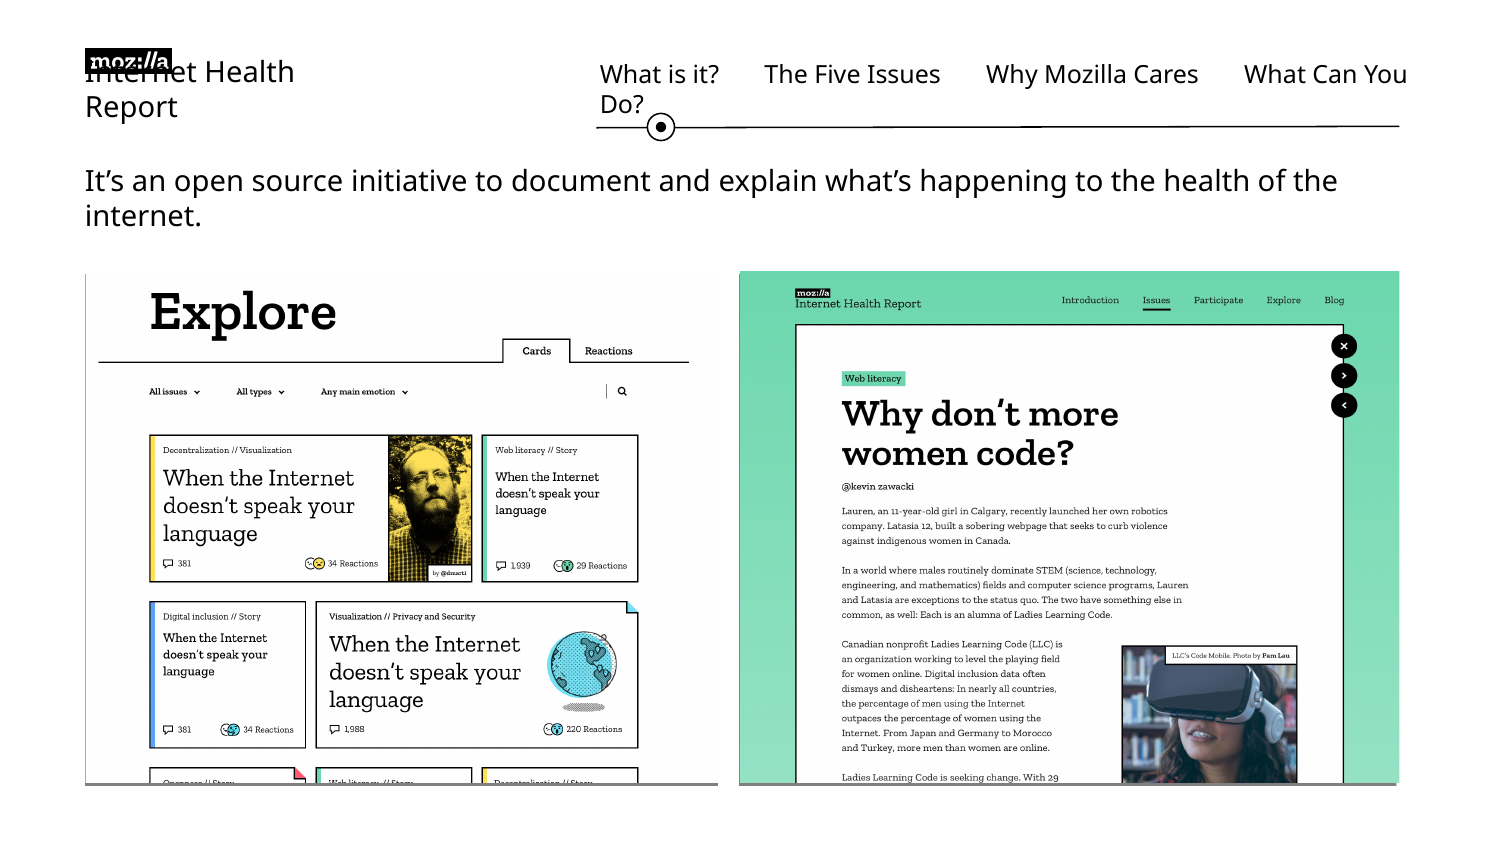

Internet Health Report
What is it? The Five Issues Why Mozilla Cares What Can You Do?
It’s an open source initiative to document and explain what’s happening to the health of the internet.